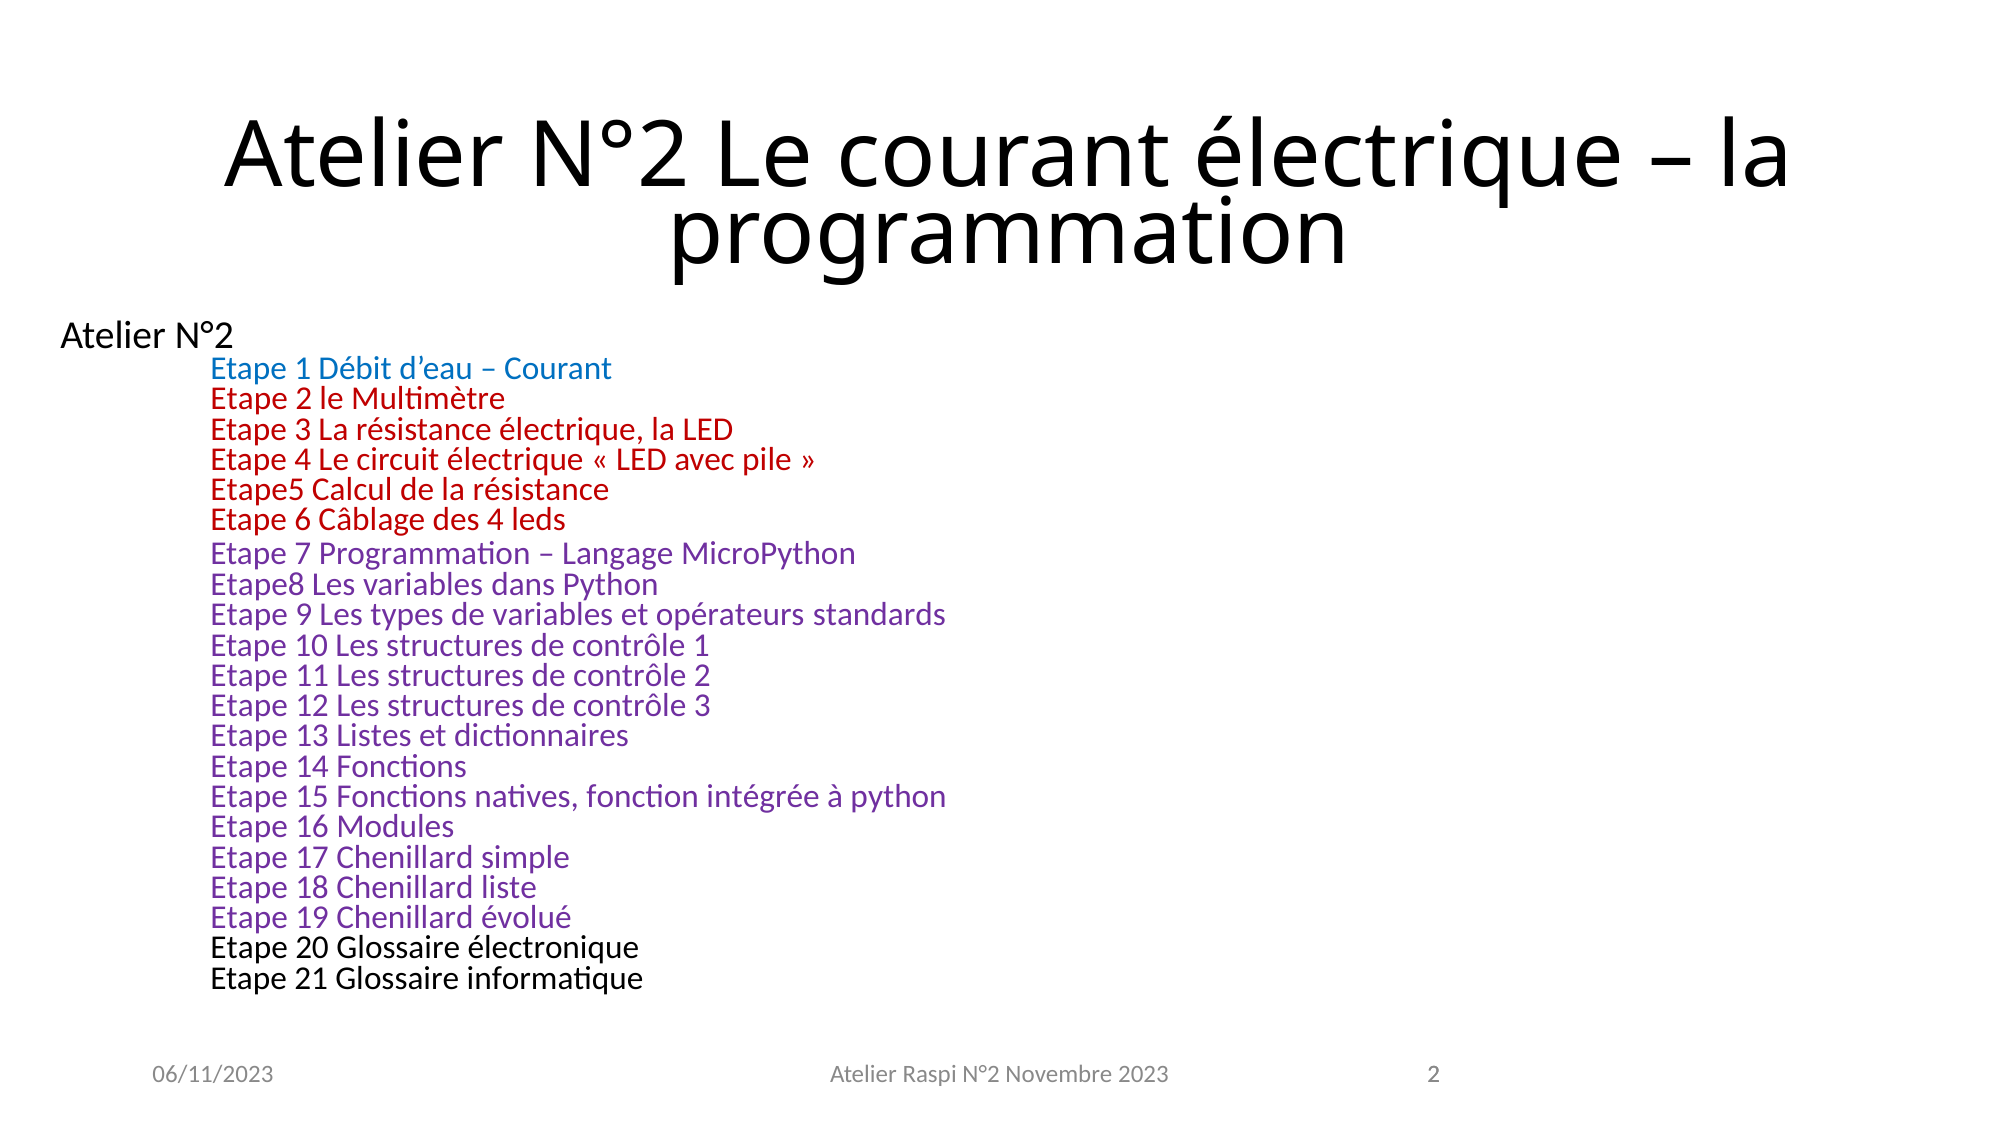

Atelier N°2 Le courant électrique – la programmation
Atelier N°2
Etape 1 Débit d’eau – Courant
Etape 2 le Multimètre
Etape 3 La résistance électrique, la LED
Etape 4 Le circuit électrique « LED avec pile »
Etape5 Calcul de la résistance
Etape 6 Câblage des 4 leds
Etape 7 Programmation – Langage MicroPython
Etape8 Les variables dans Python
Etape 9 Les types de variables et opérateurs standards
Etape 10 Les structures de contrôle 1
Etape 11 Les structures de contrôle 2
Etape 12 Les structures de contrôle 3
Etape 13 Listes et dictionnaires
Etape 14 Fonctions
Etape 15 Fonctions natives, fonction intégrée à python
Etape 16 Modules
Etape 17 Chenillard simple
Etape 18 Chenillard liste
Etape 19 Chenillard évolué
Etape 20 Glossaire électronique
Etape 21 Glossaire informatique
06/11/2023
Atelier Raspi N°2 Novembre 2023
2
2